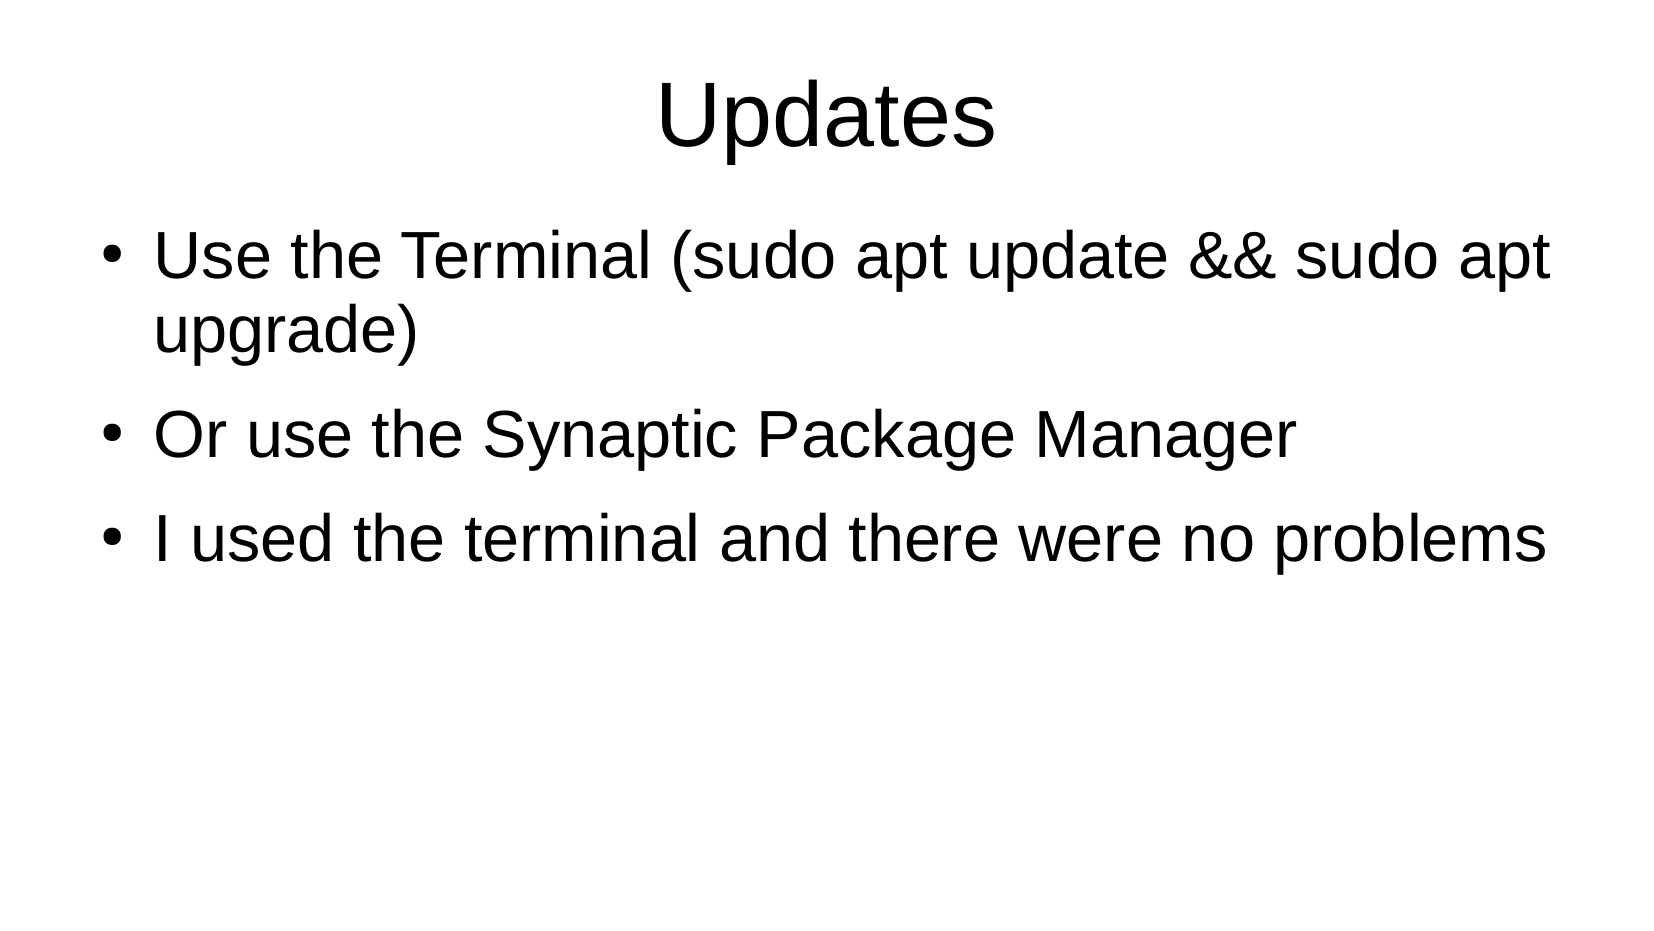

# Updates
Use the Terminal (sudo apt update && sudo apt upgrade)
Or use the Synaptic Package Manager
I used the terminal and there were no problems